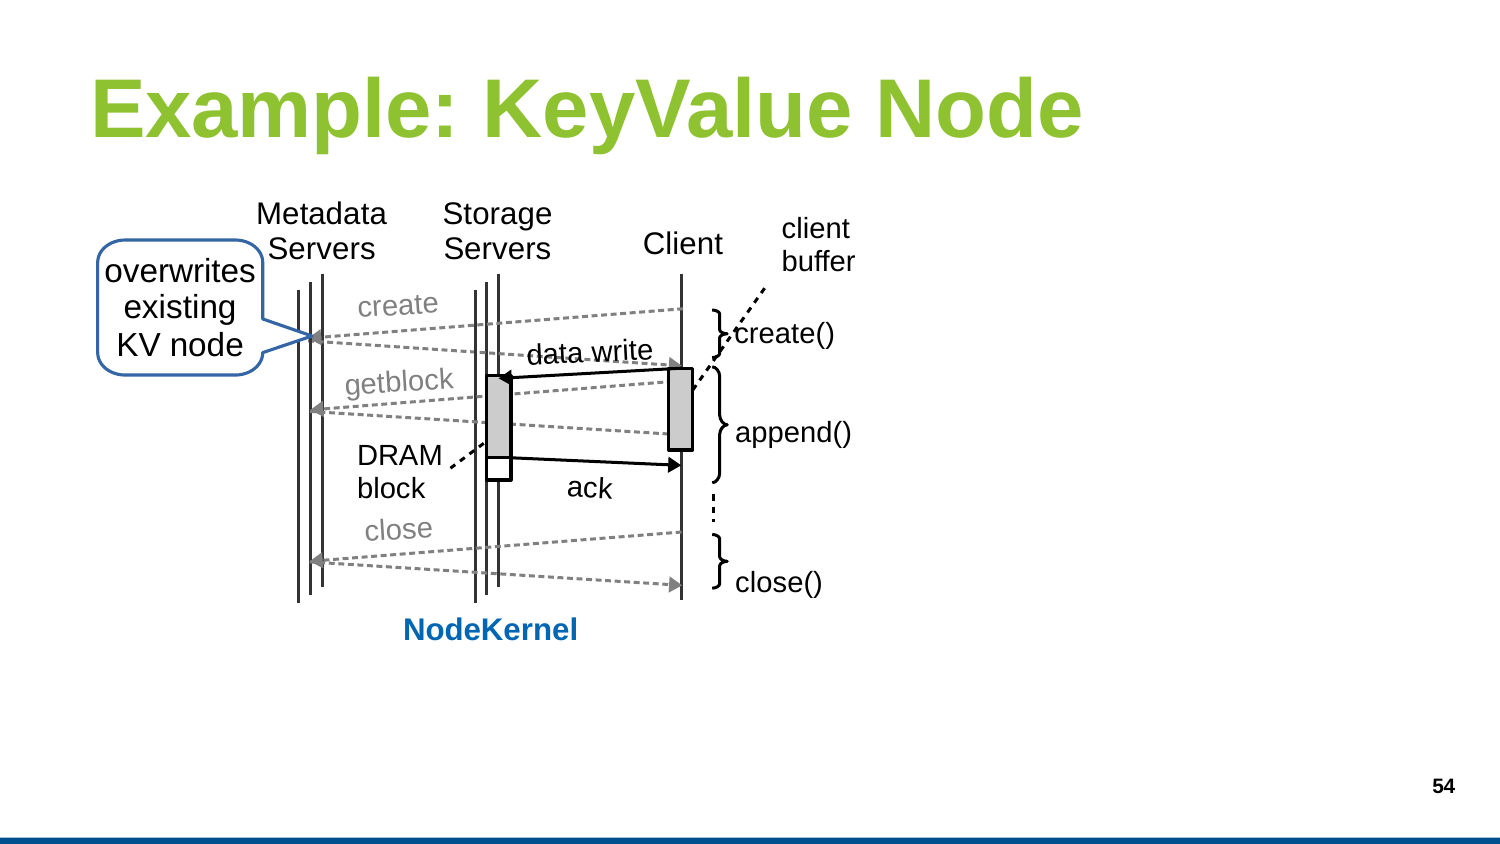

#
Example: KeyValue Node
Metadata
Servers
Storage
Servers
KV
Server
client
buffer
Client
Client
overwrites
existing
KV node
create
create()
data write
PUT
getblock
append()
DRAM block
ack
ack
close
close()
NodeKernel
Traditional KVS
54